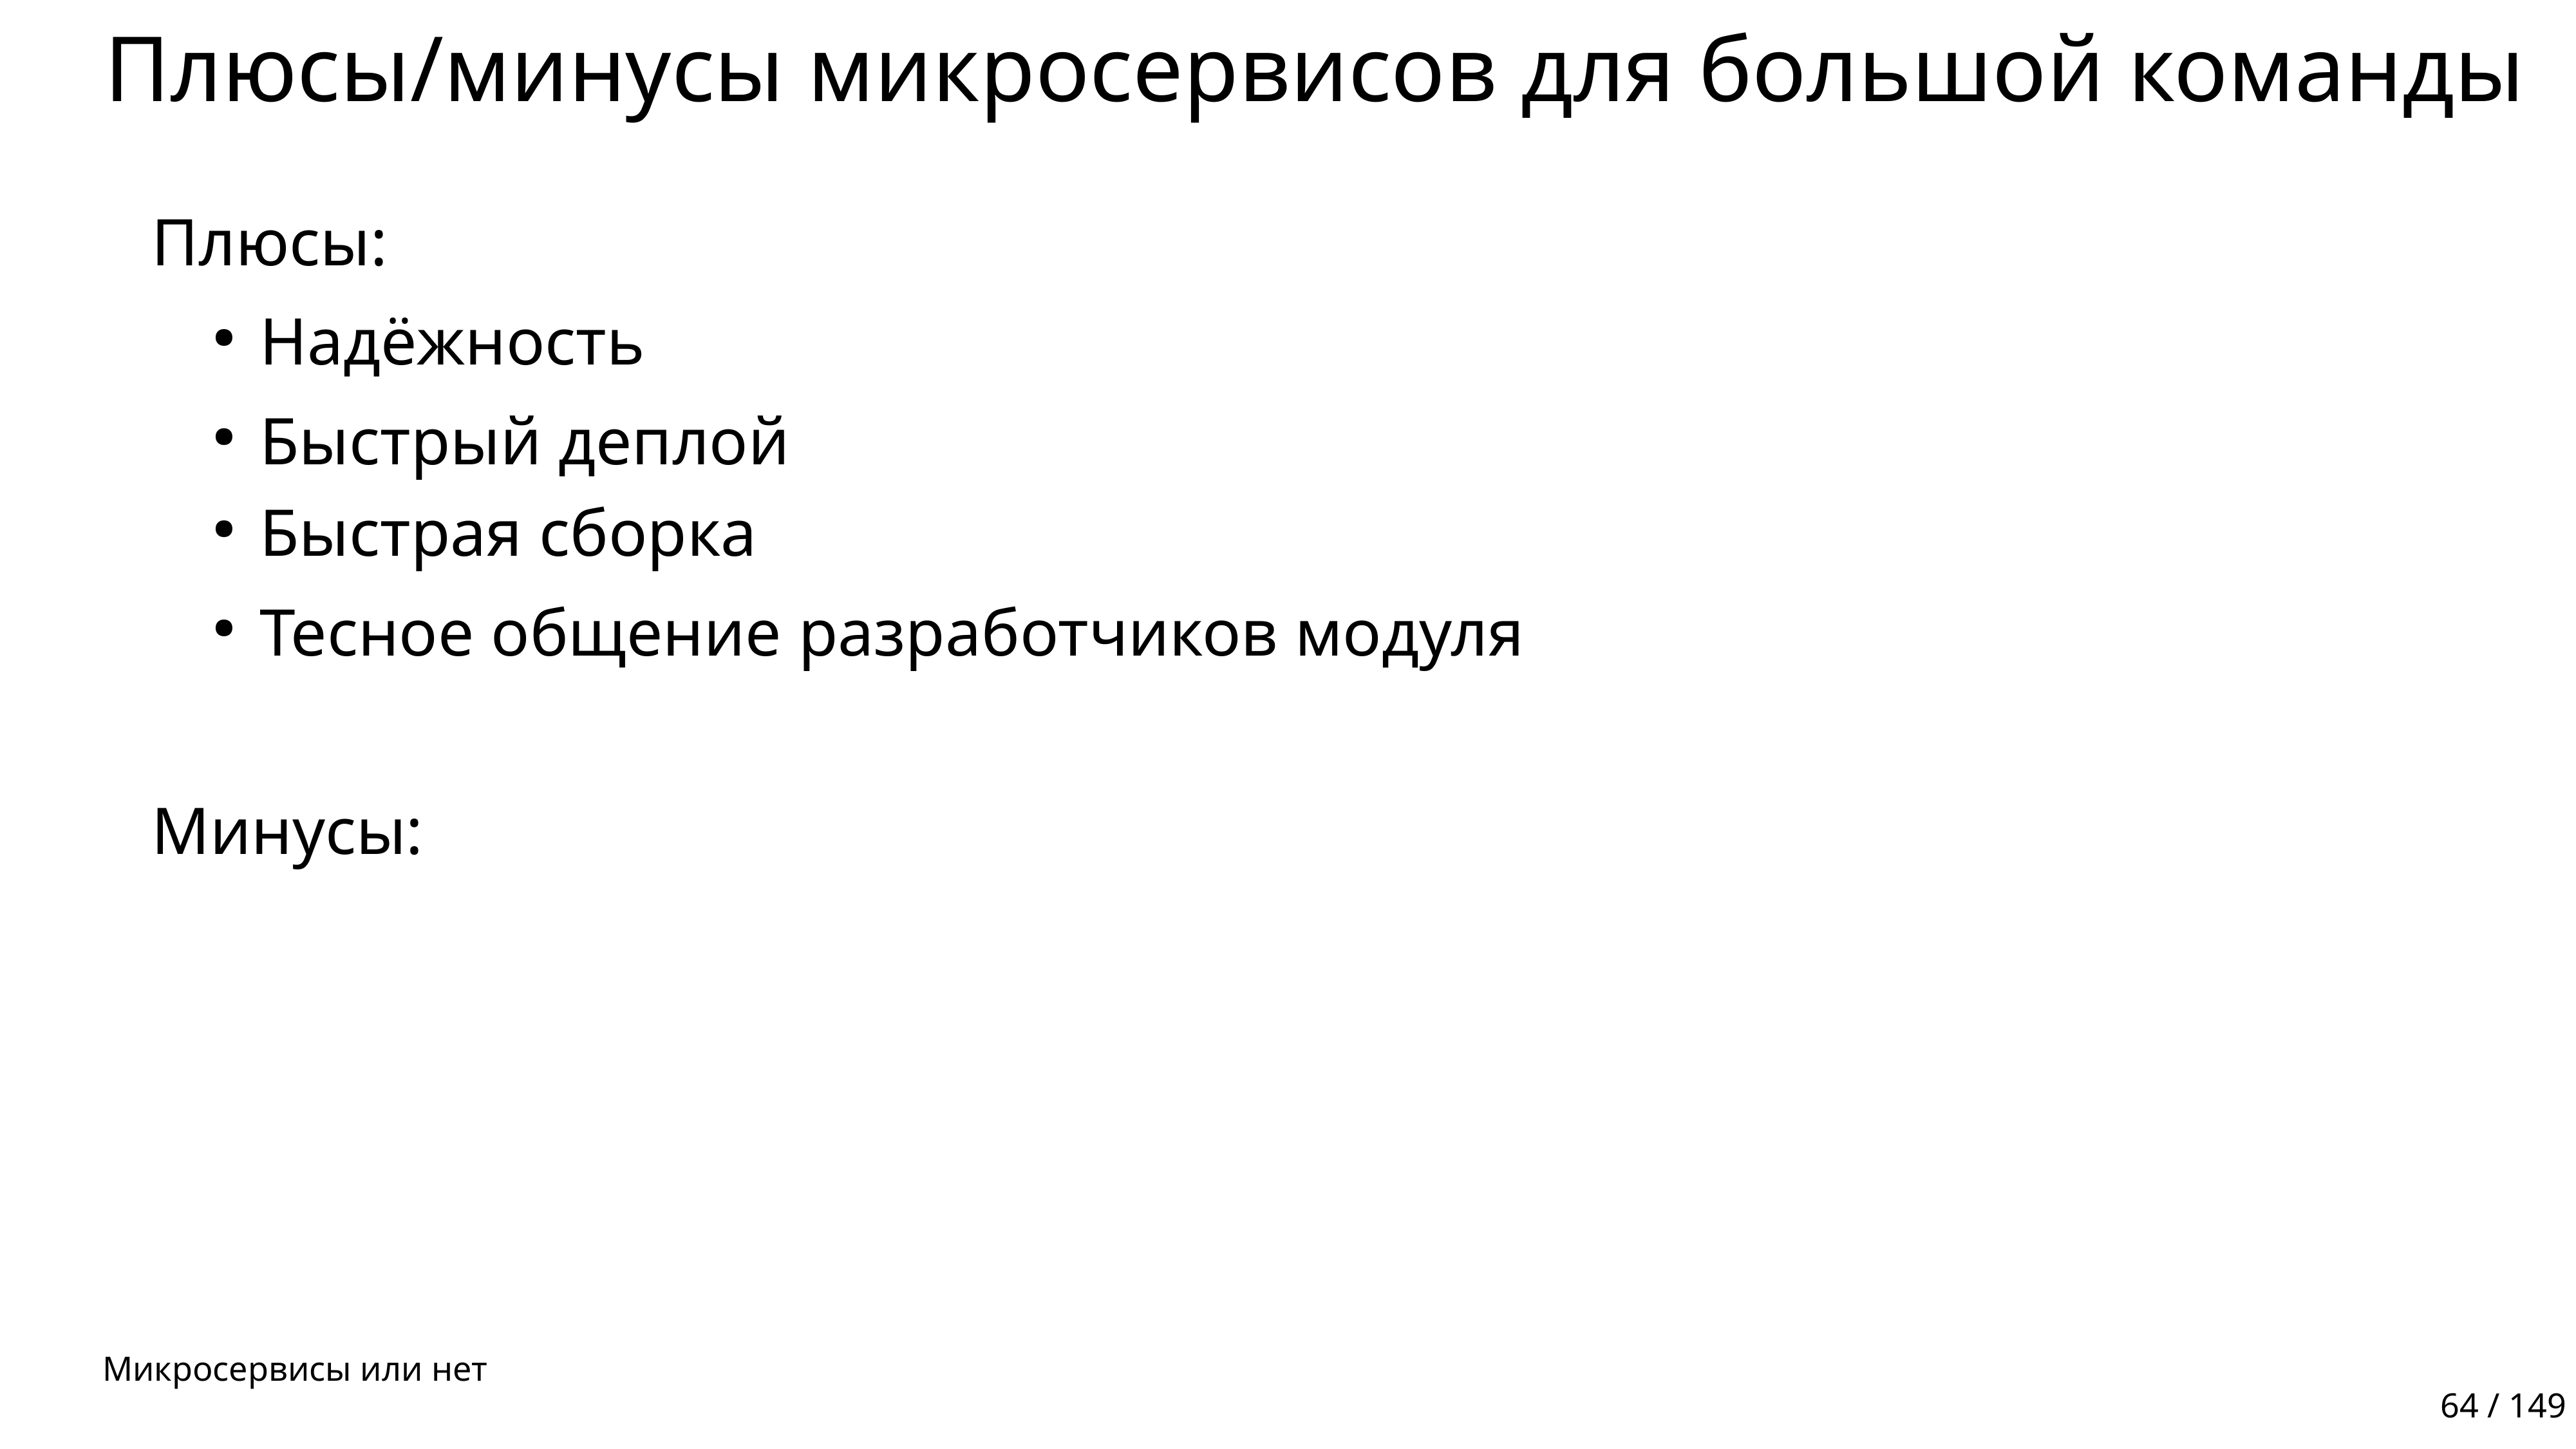

Плюсы/минусы микросервисов для большой команды
# Плюсы:
 Надёжность
 Быстрый деплой
 Быстрая сборка
 Тесное общение разработчиков модуля
Минусы:
Микросервисы или нет